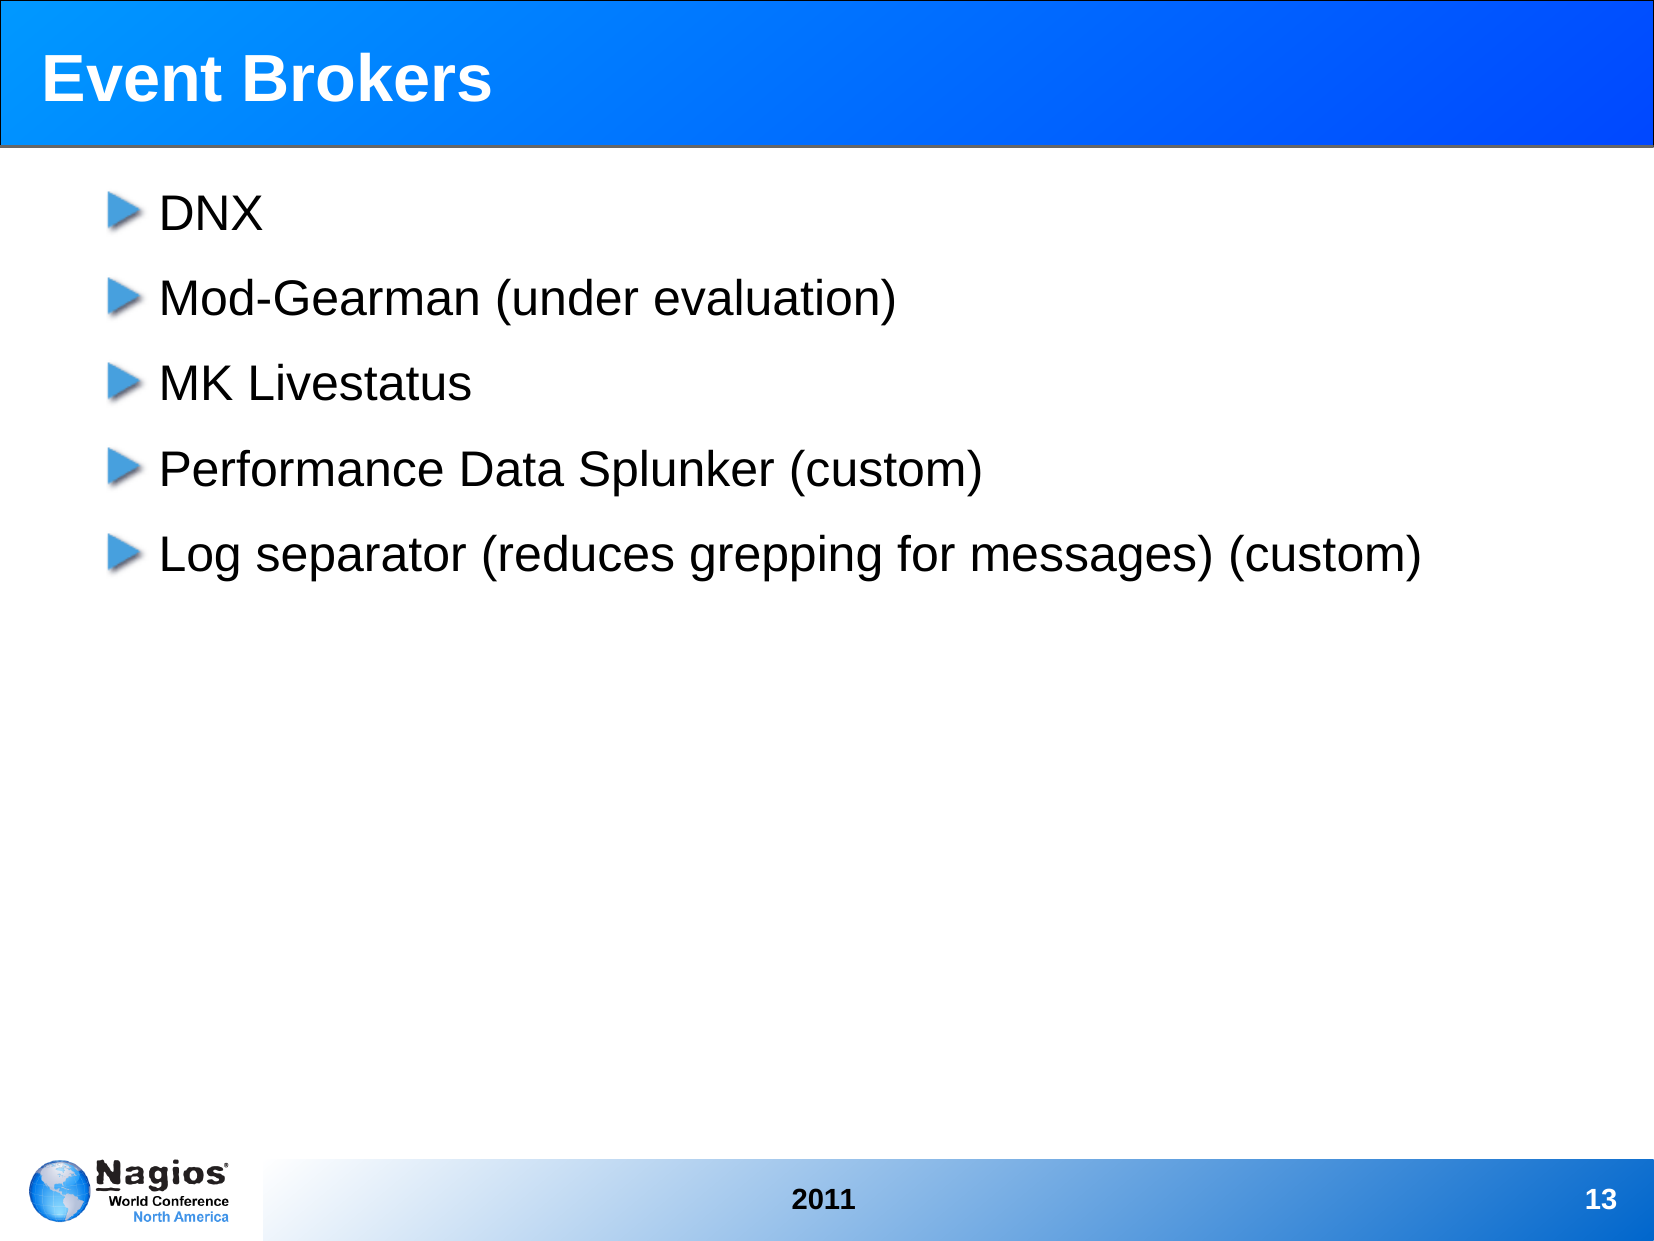

# Event Brokers
DNX
Mod-Gearman (under evaluation)
MK Livestatus
Performance Data Splunker (custom)
Log separator (reduces grepping for messages) (custom)
2011
13